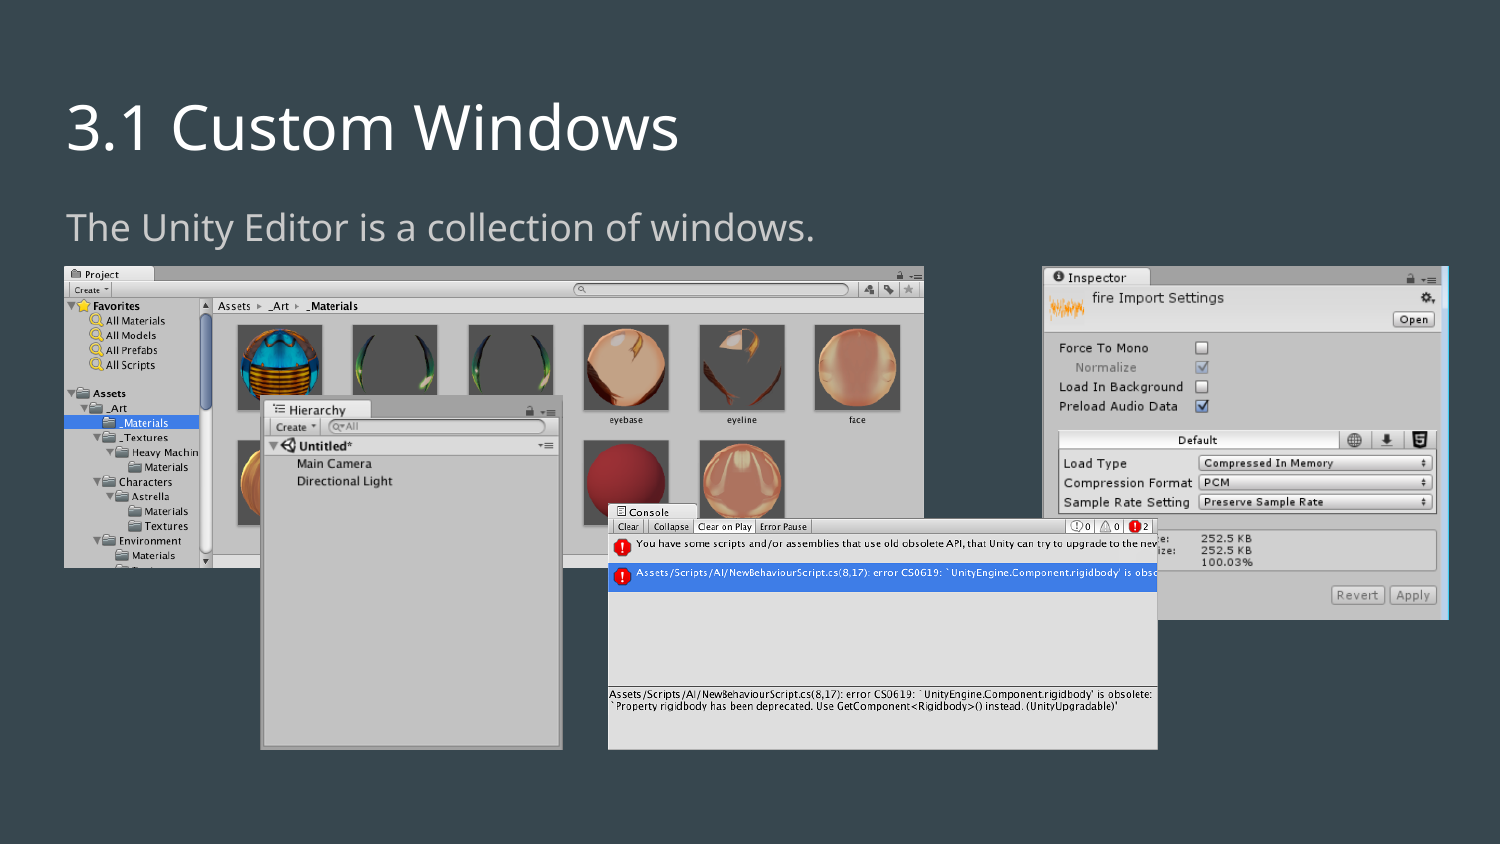

3.1 Custom Windows
# The Unity Editor is a collection of windows.